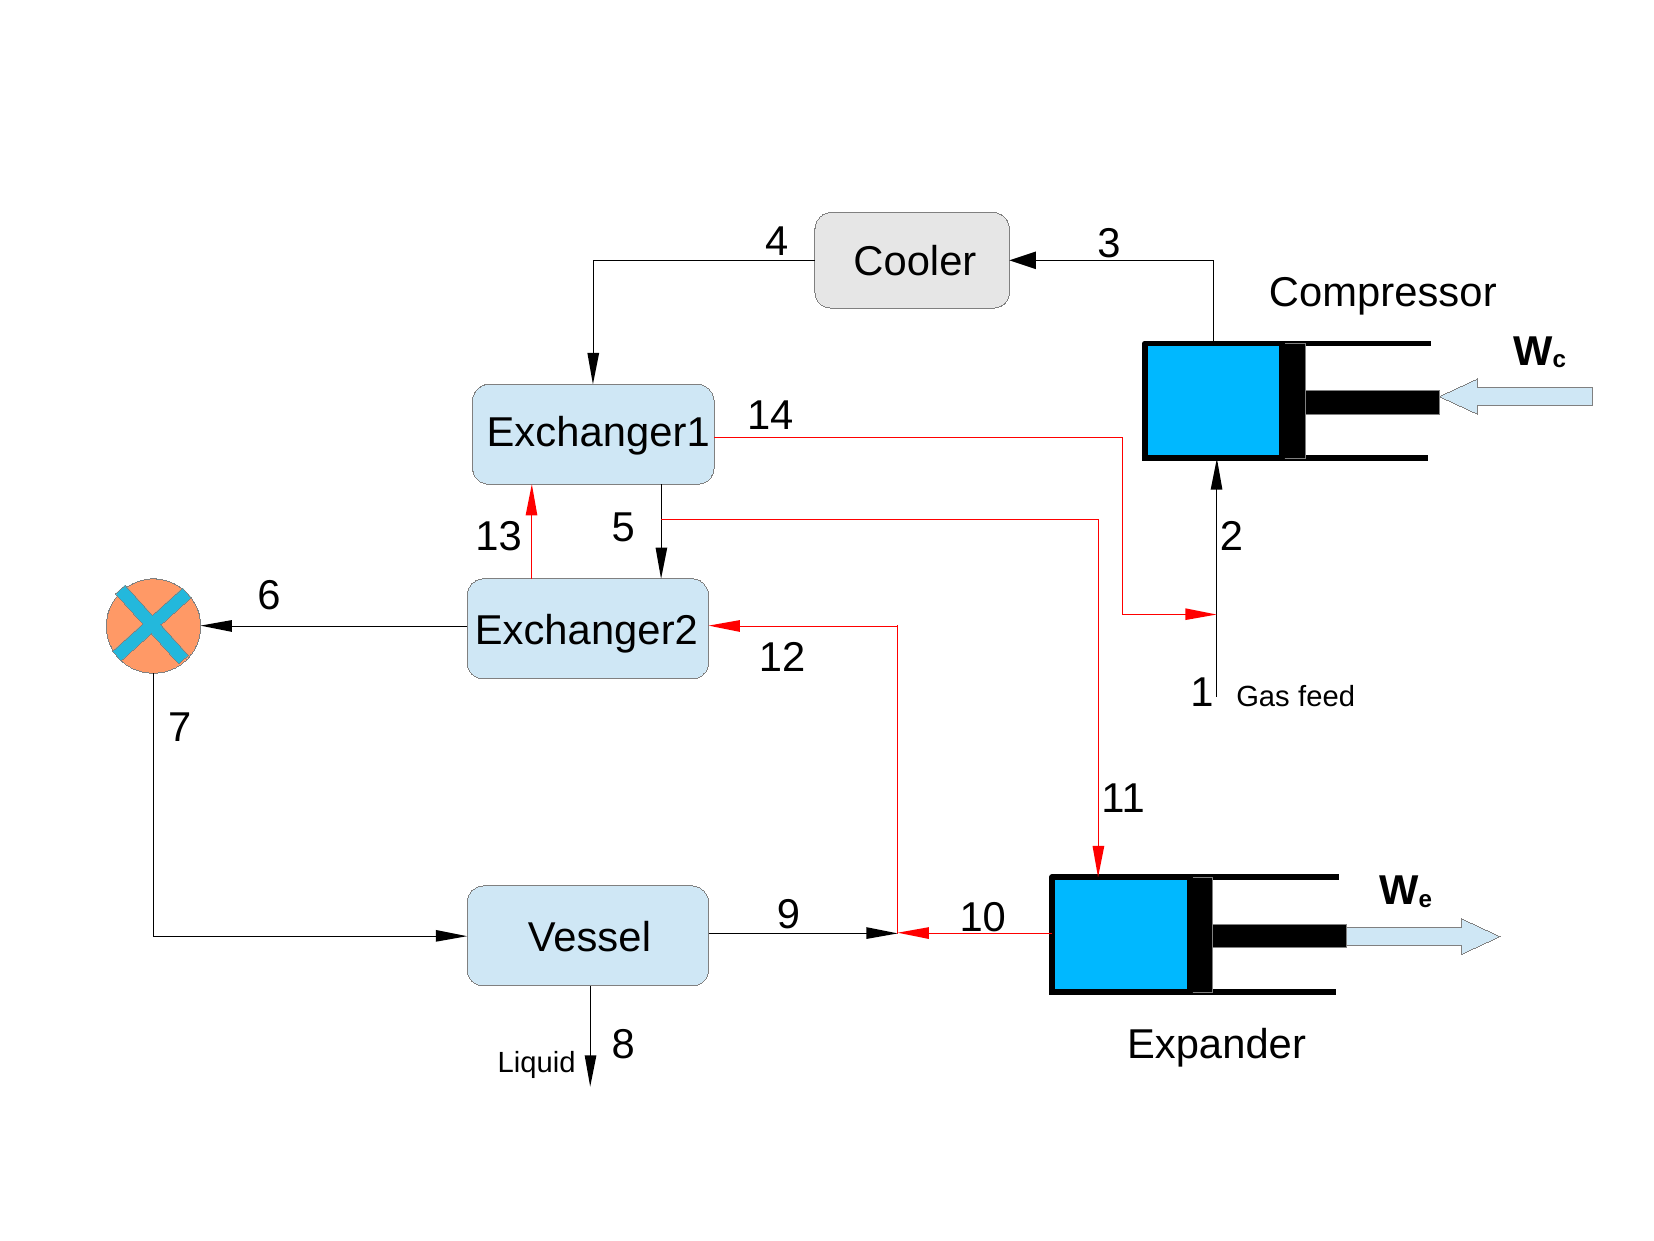

4
3
Cooler
Compressor
Wc
14
Exchanger1
5
13
2
6
Exchanger2
12
1
Gas feed
7
11
We
9
10
Vessel
8
Expander
Liquid